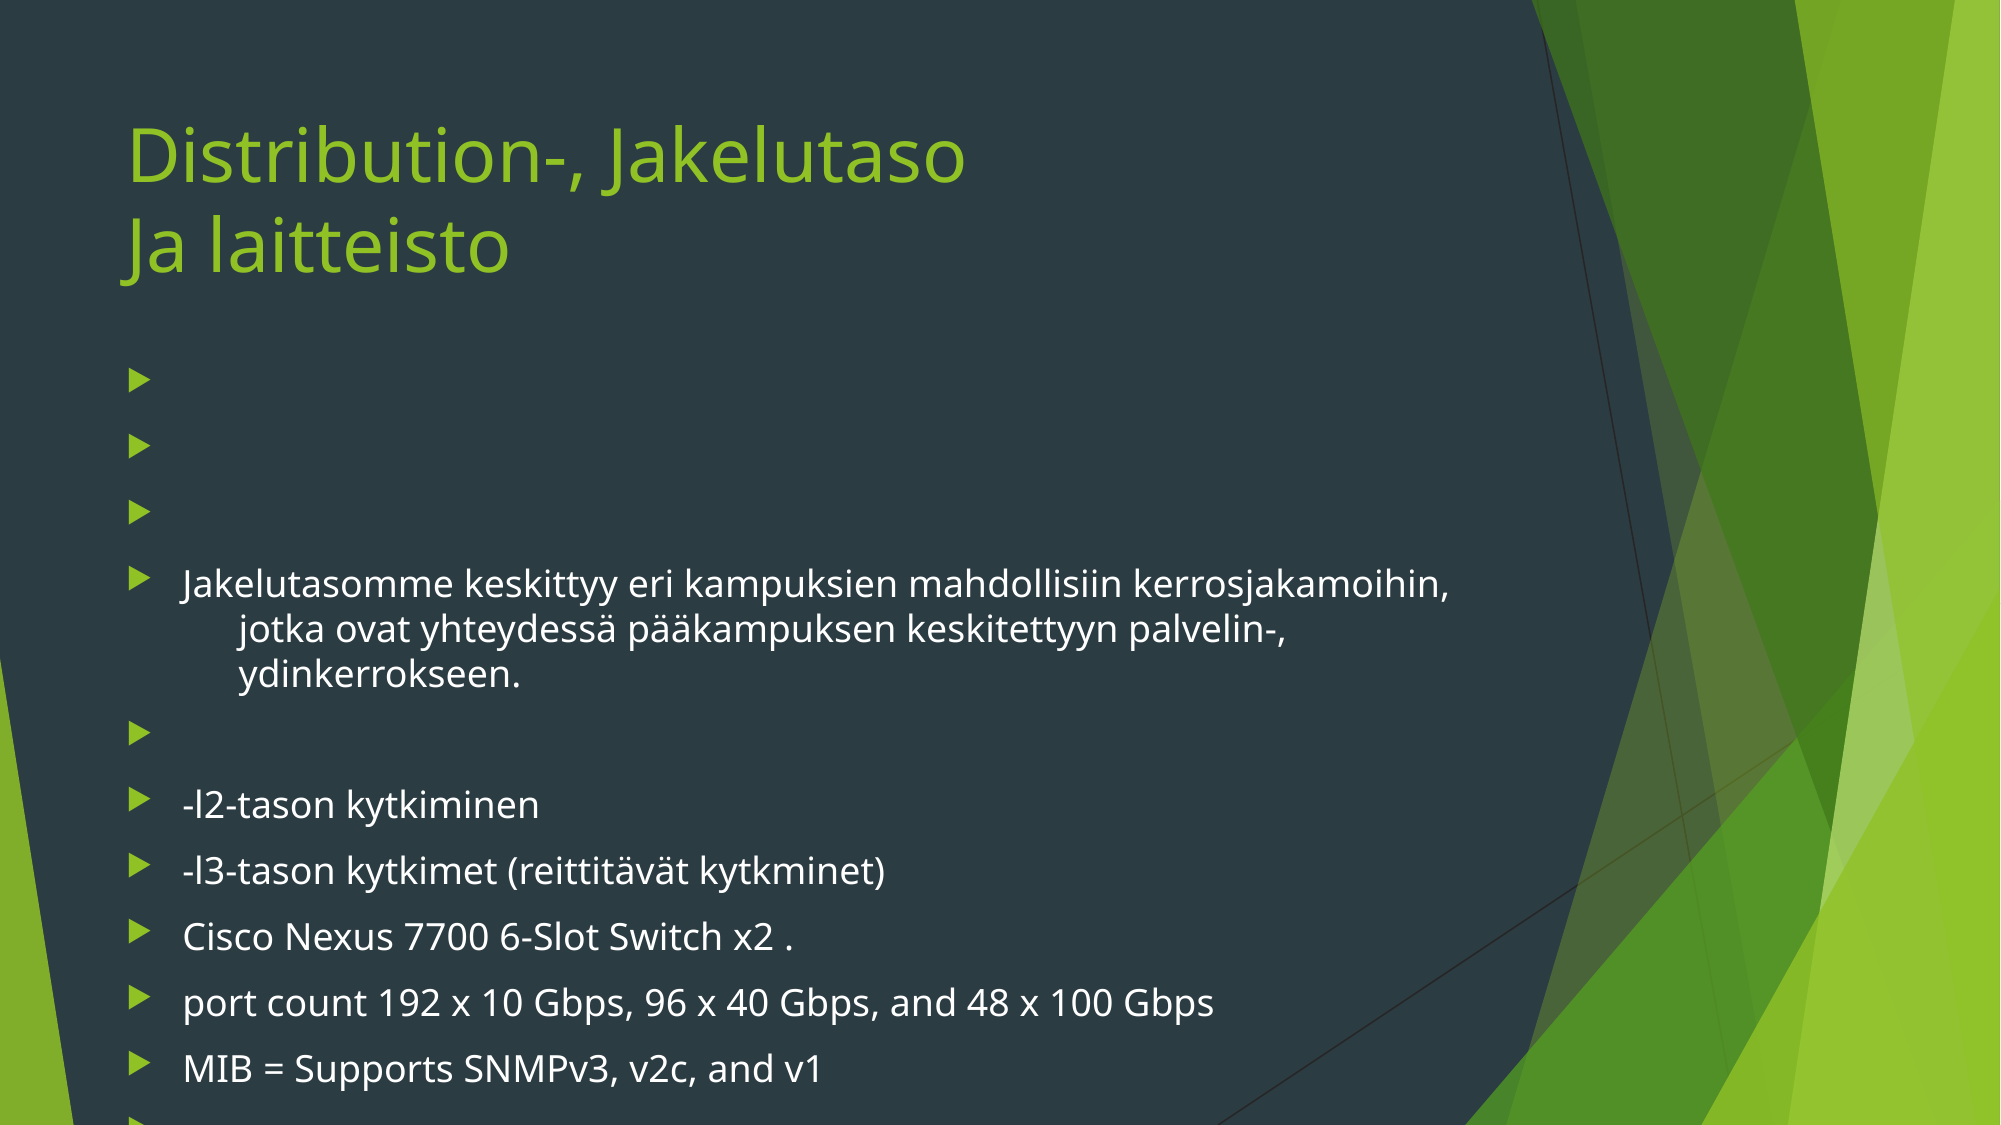

# Distribution-, Jakelutaso Ja laitteisto
Jakelutasomme keskittyy eri kampuksien mahdollisiin kerrosjakamoihin, jotka ovat yhteydessä pääkampuksen keskitettyyn palvelin-, ydinkerrokseen.
-l2-tason kytkiminen
-l3-tason kytkimet (reittitävät kytkminet)
Cisco Nexus 7700 6-Slot Switch x2 .
port count 192 x 10 Gbps, 96 x 40 Gbps, and 48 x 100 Gbps
MIB = Supports SNMPv3, v2c, and v1